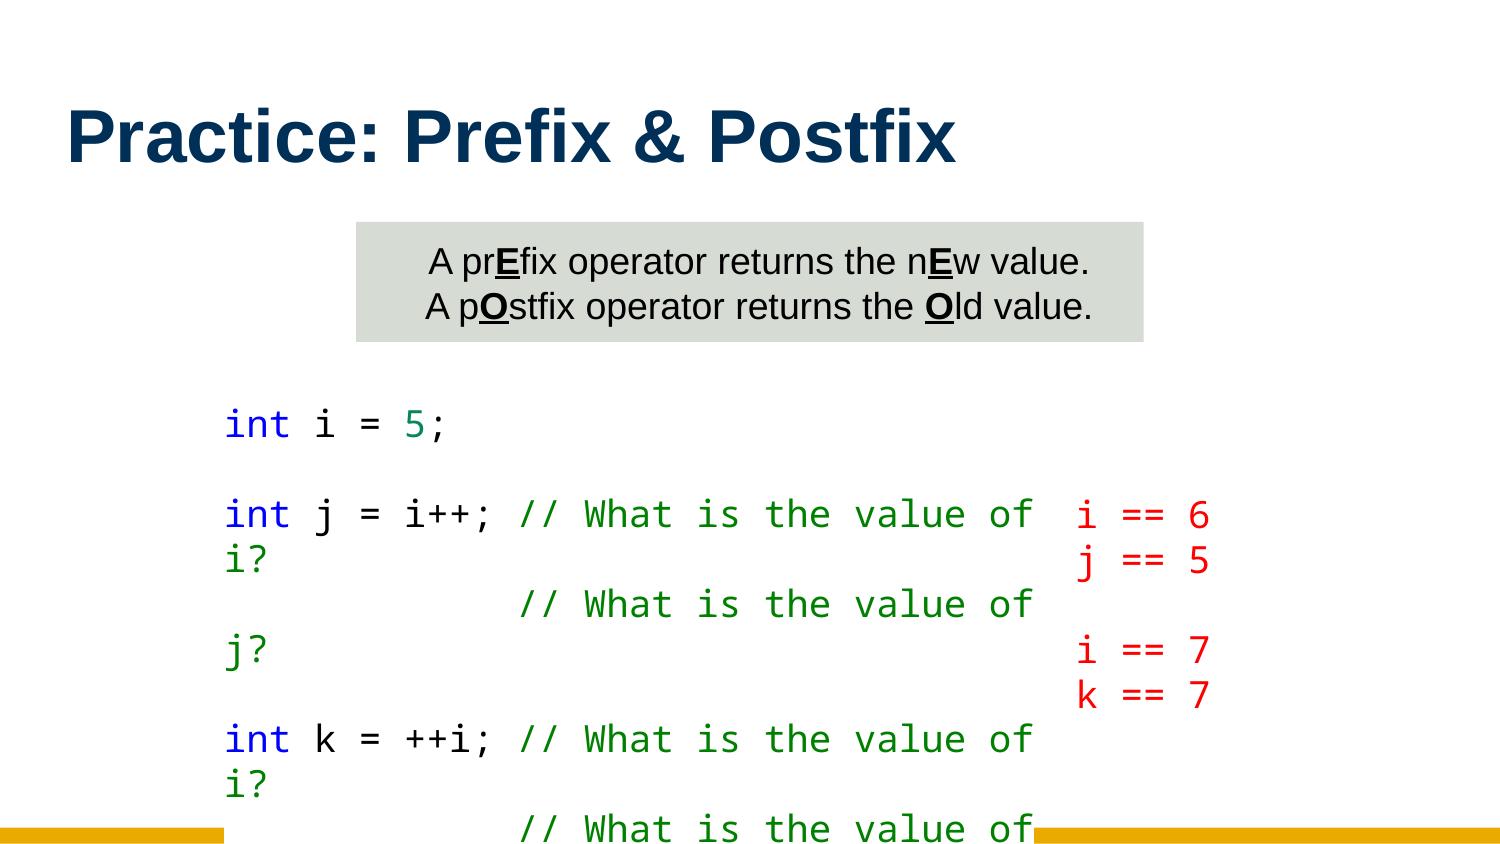

# Practice: Prefix & Postfix
A prEfix operator returns the nEw value.
A pOstfix operator returns the Old value.
int i = 5;
int j = i++; // What is the value of i?
 // What is the value of j?
int k = ++i; // What is the value of i?
 // What is the value of k?
i == 6
j == 5
i == 7
k == 7